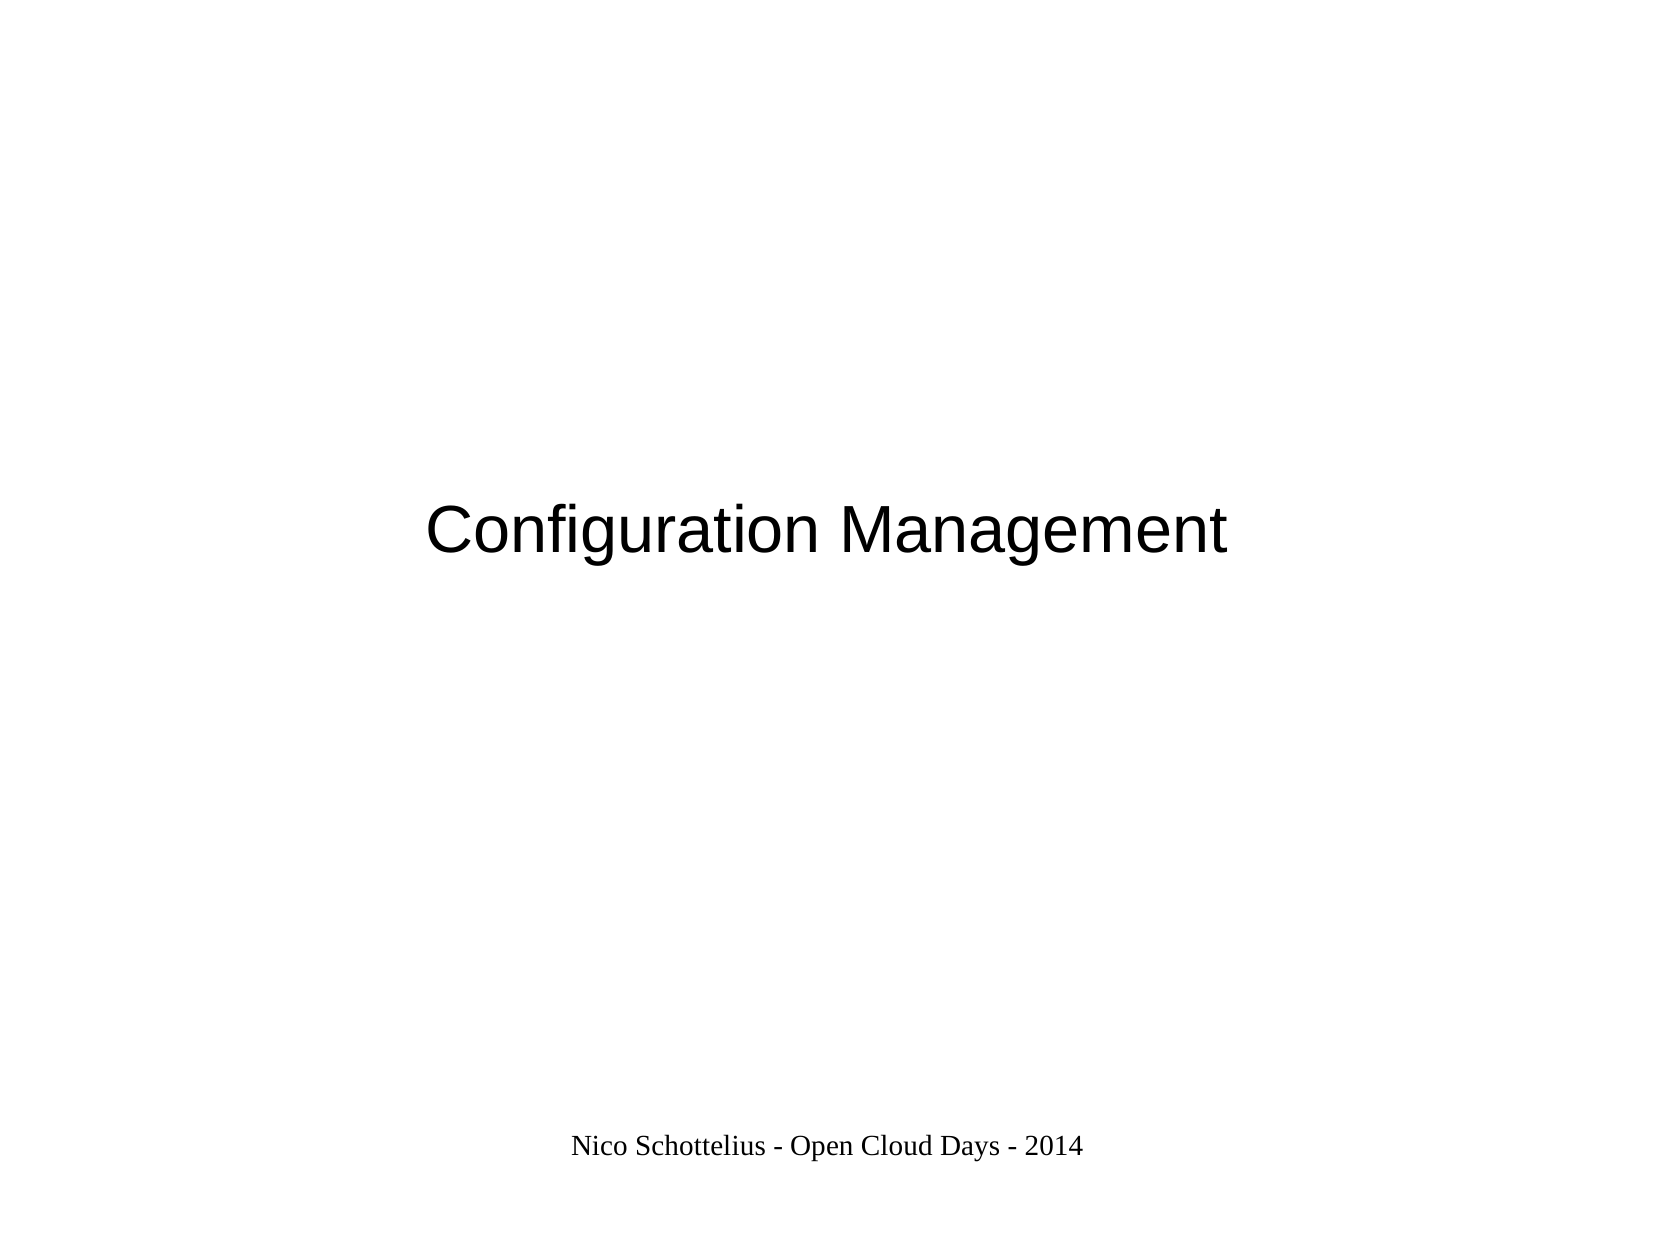

# Configuration Management
Nico Schottelius - Open Cloud Days - 2014